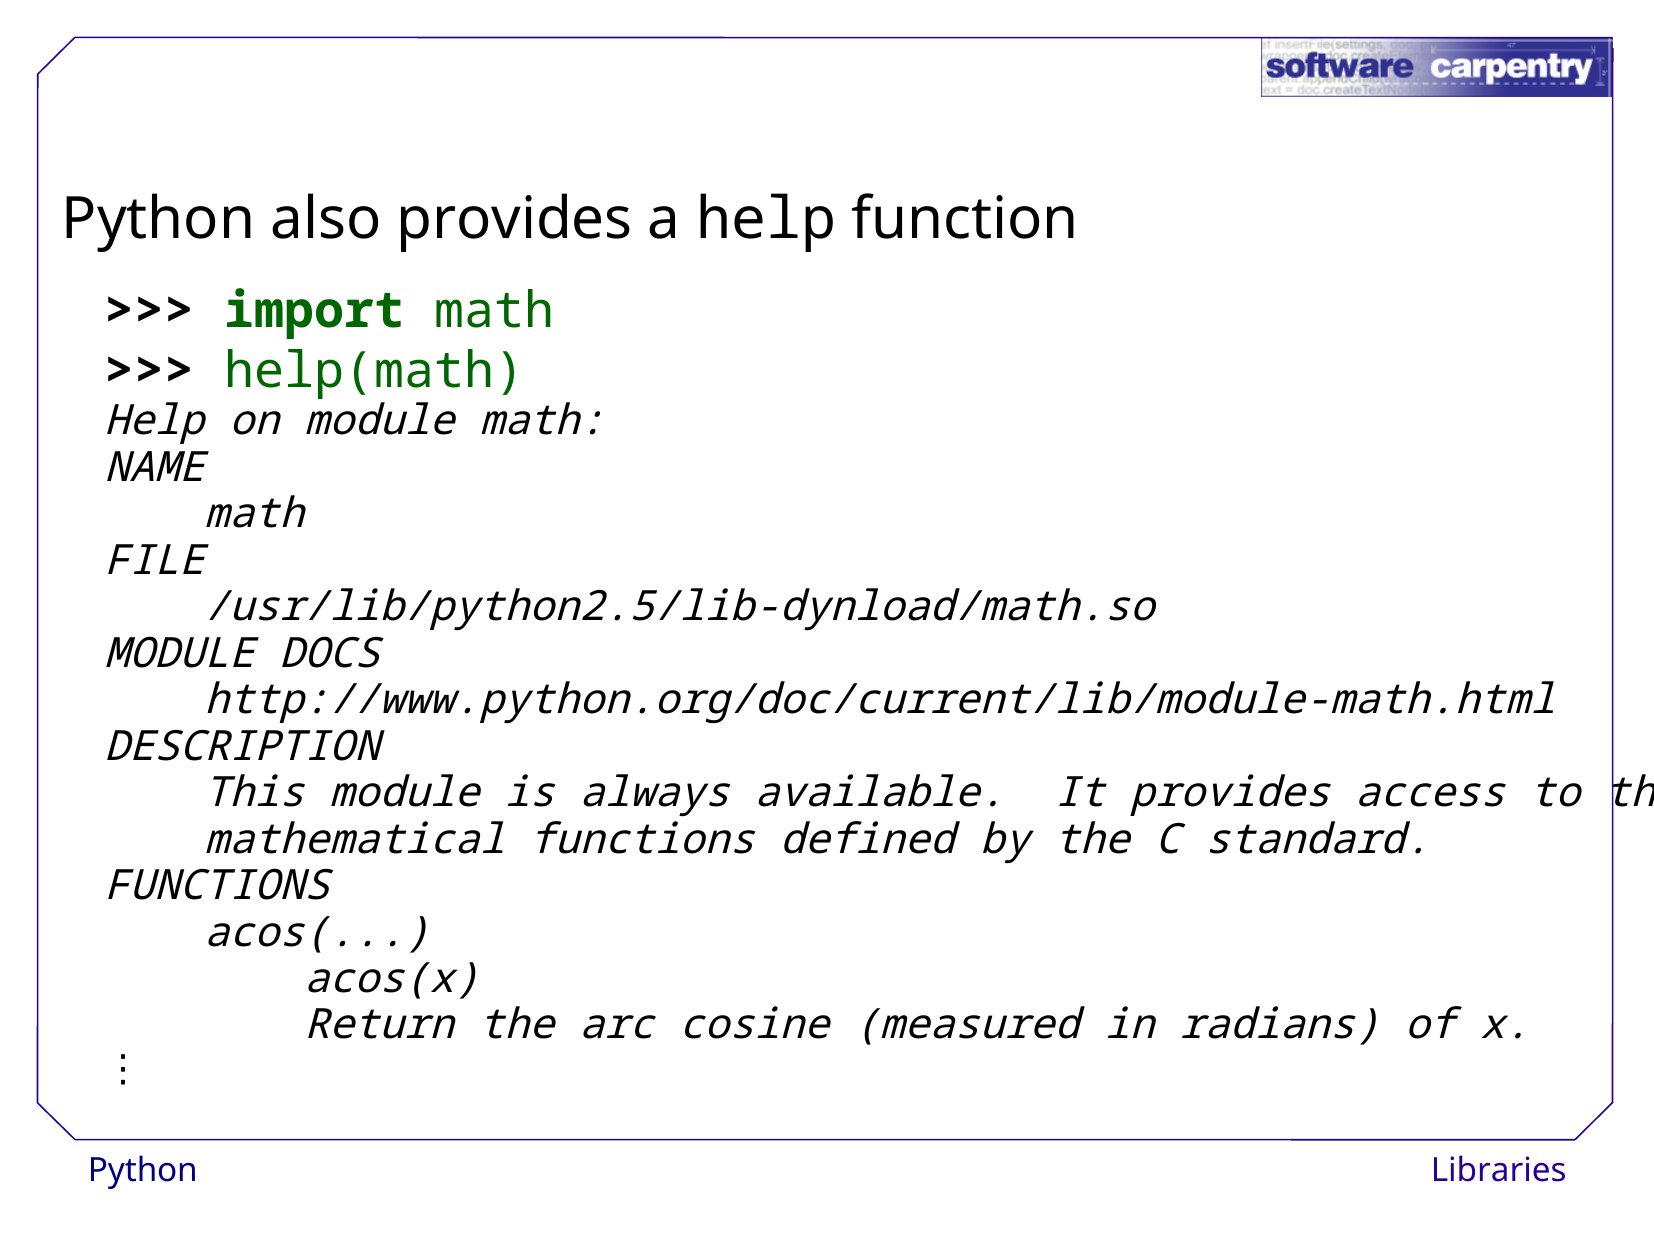

Python also provides a help function
>>> import math
>>> help(math)
Help on module math:
NAME
 math
FILE
 /usr/lib/python2.5/lib-dynload/math.so
MODULE DOCS
 http://www.python.org/doc/current/lib/module-math.html
DESCRIPTION
 This module is always available. It provides access to the
 mathematical functions defined by the C standard.
FUNCTIONS
 acos(...)
 acos(x)
 Return the arc cosine (measured in radians) of x.
⋮